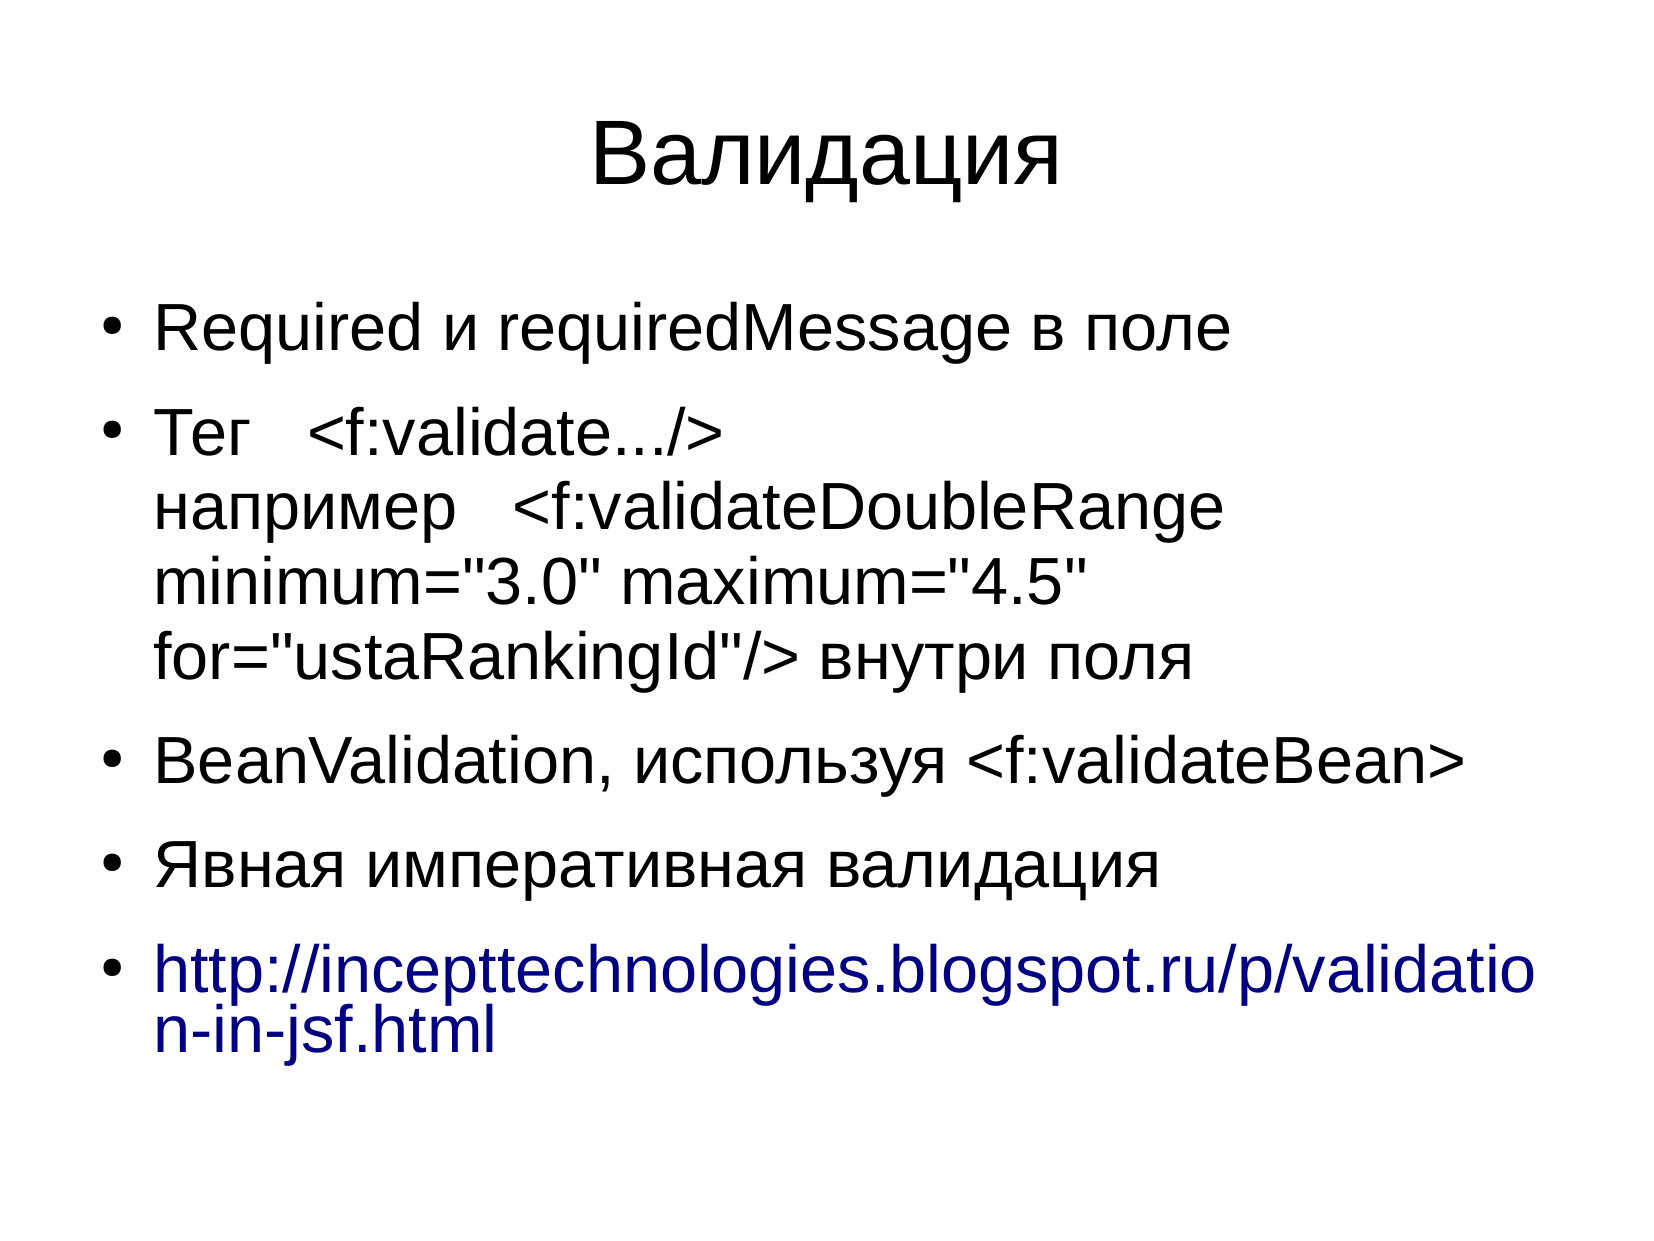

# Валидация
Required и requiredMessage в поле
Тег <f:validate.../>
например <f:validateDoubleRange minimum="3.0" maximum="4.5" for="ustaRankingId"/> внутри поля
BeanValidation, используя <f:validateBean>
Явная императивная валидация
http://incepttechnologies.blogspot.ru/p/validation-in-jsf.html